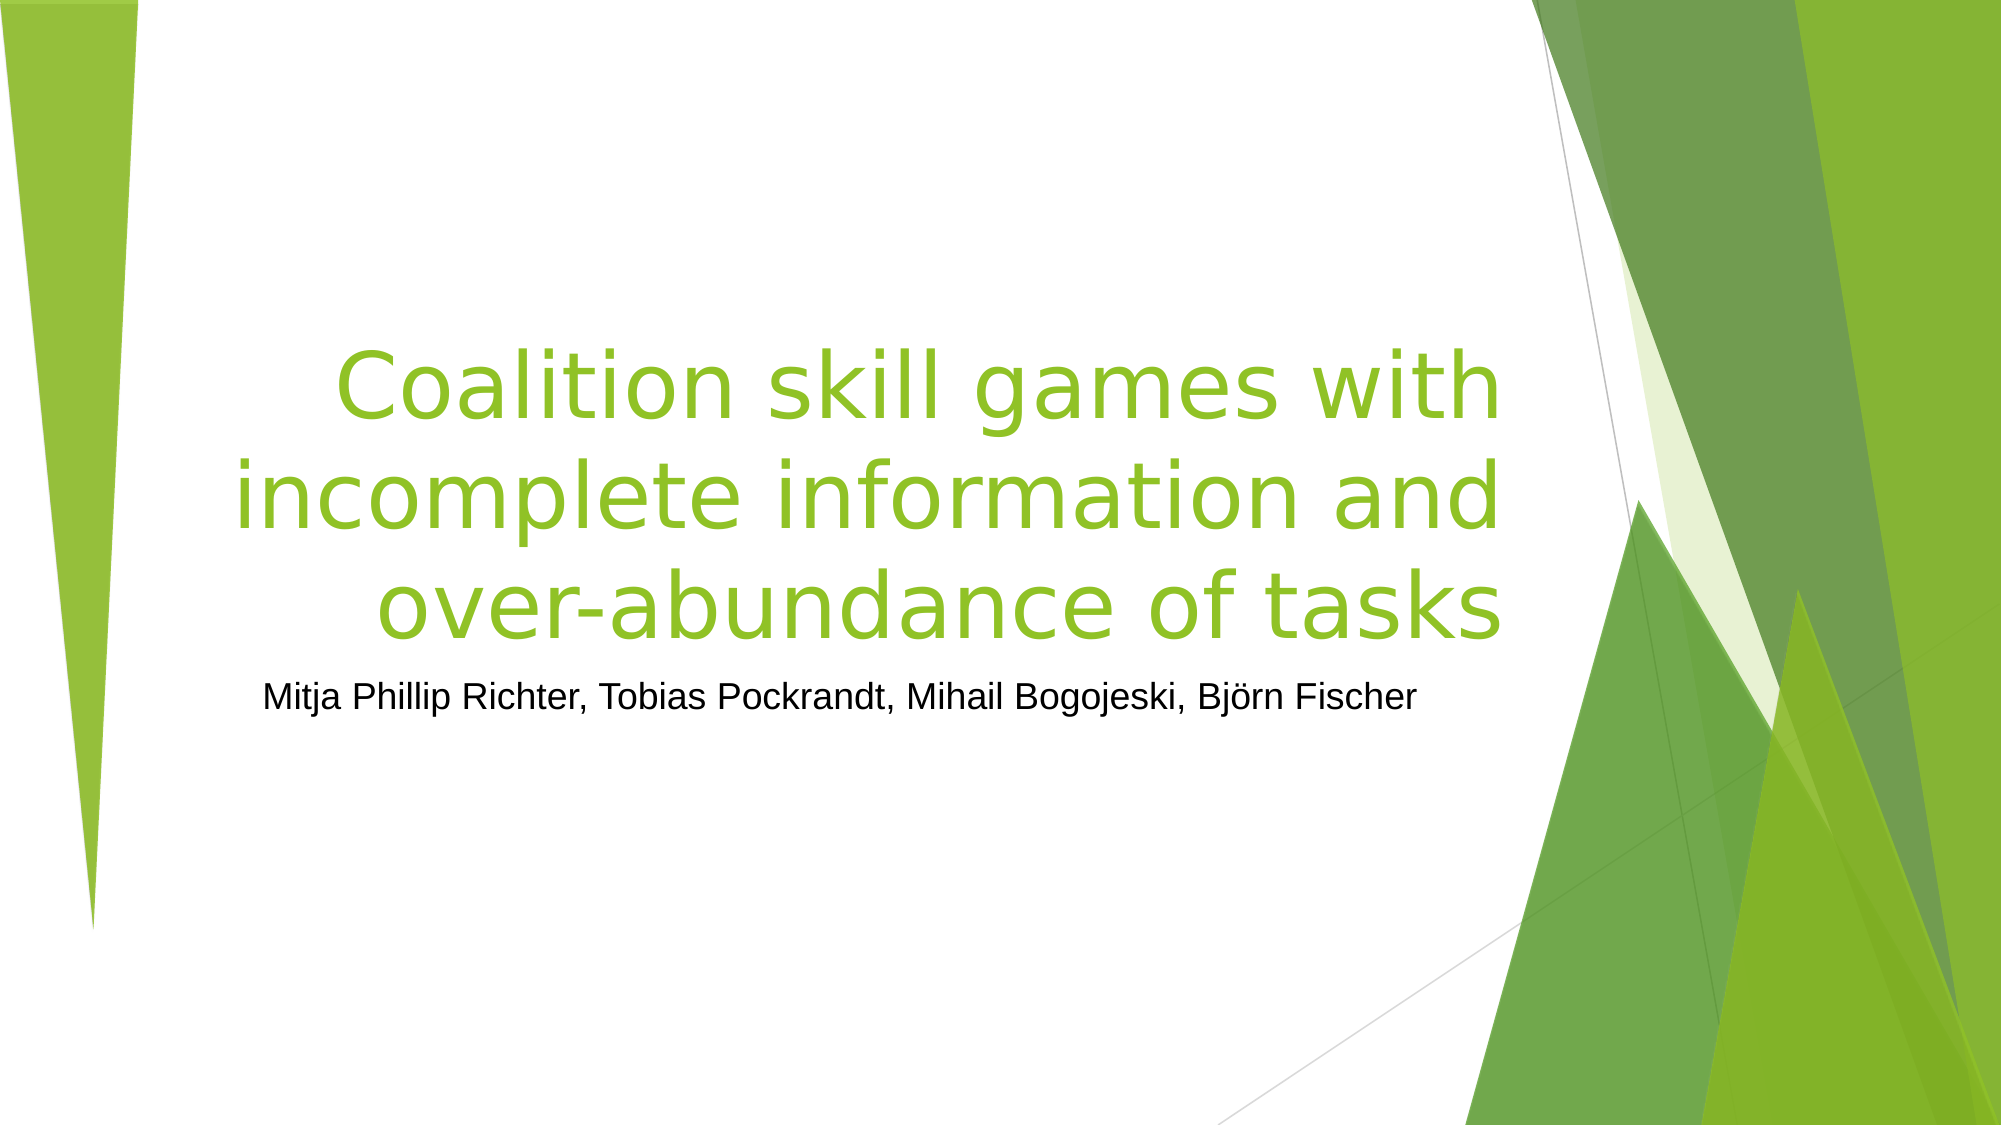

# Coalition skill games with incomplete information and over-abundance of tasks
Mitja Phillip Richter, Tobias Pockrandt, Mihail Bogojeski, Björn Fischer